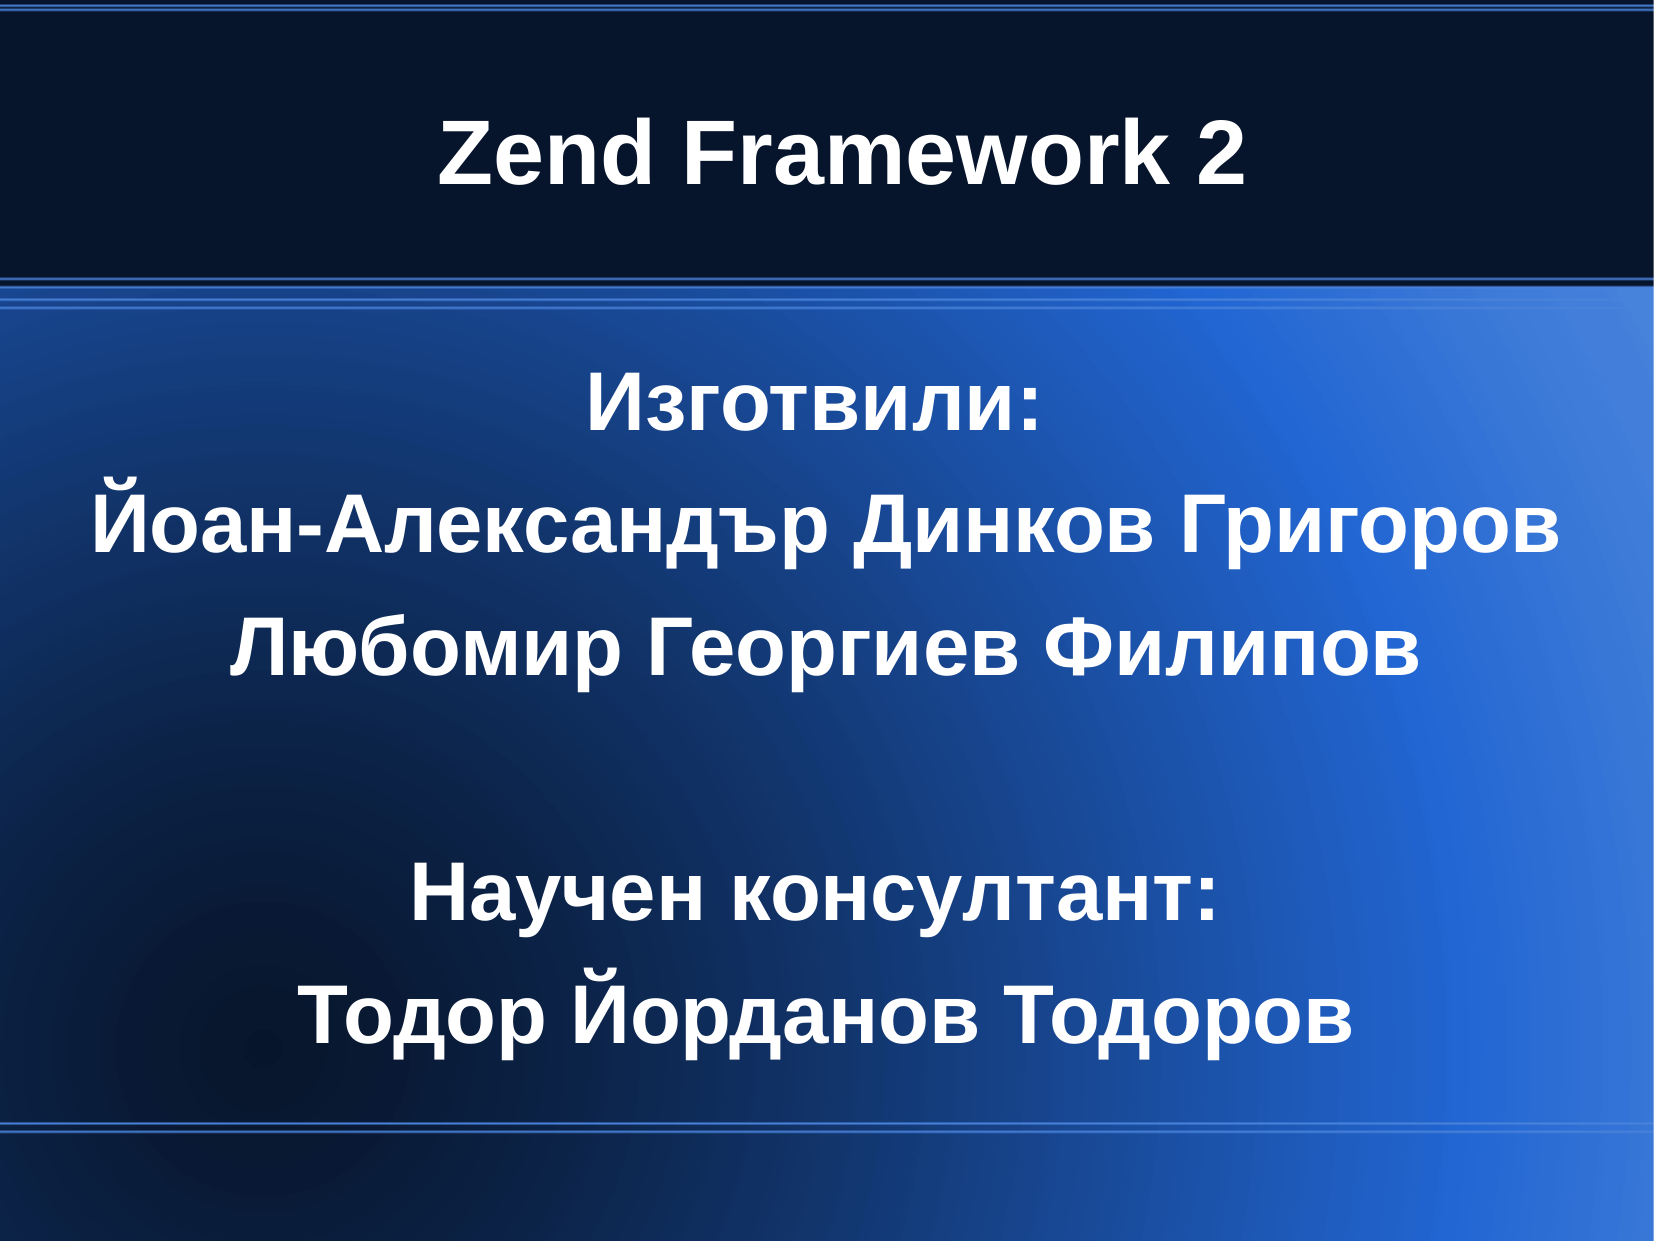

# Zend Framework 2
Изготвили:
Йоан-Александър Динков Григоров
Любомир Георгиев Филипов
Научен консултант:
Тодор Йорданов Тодоров